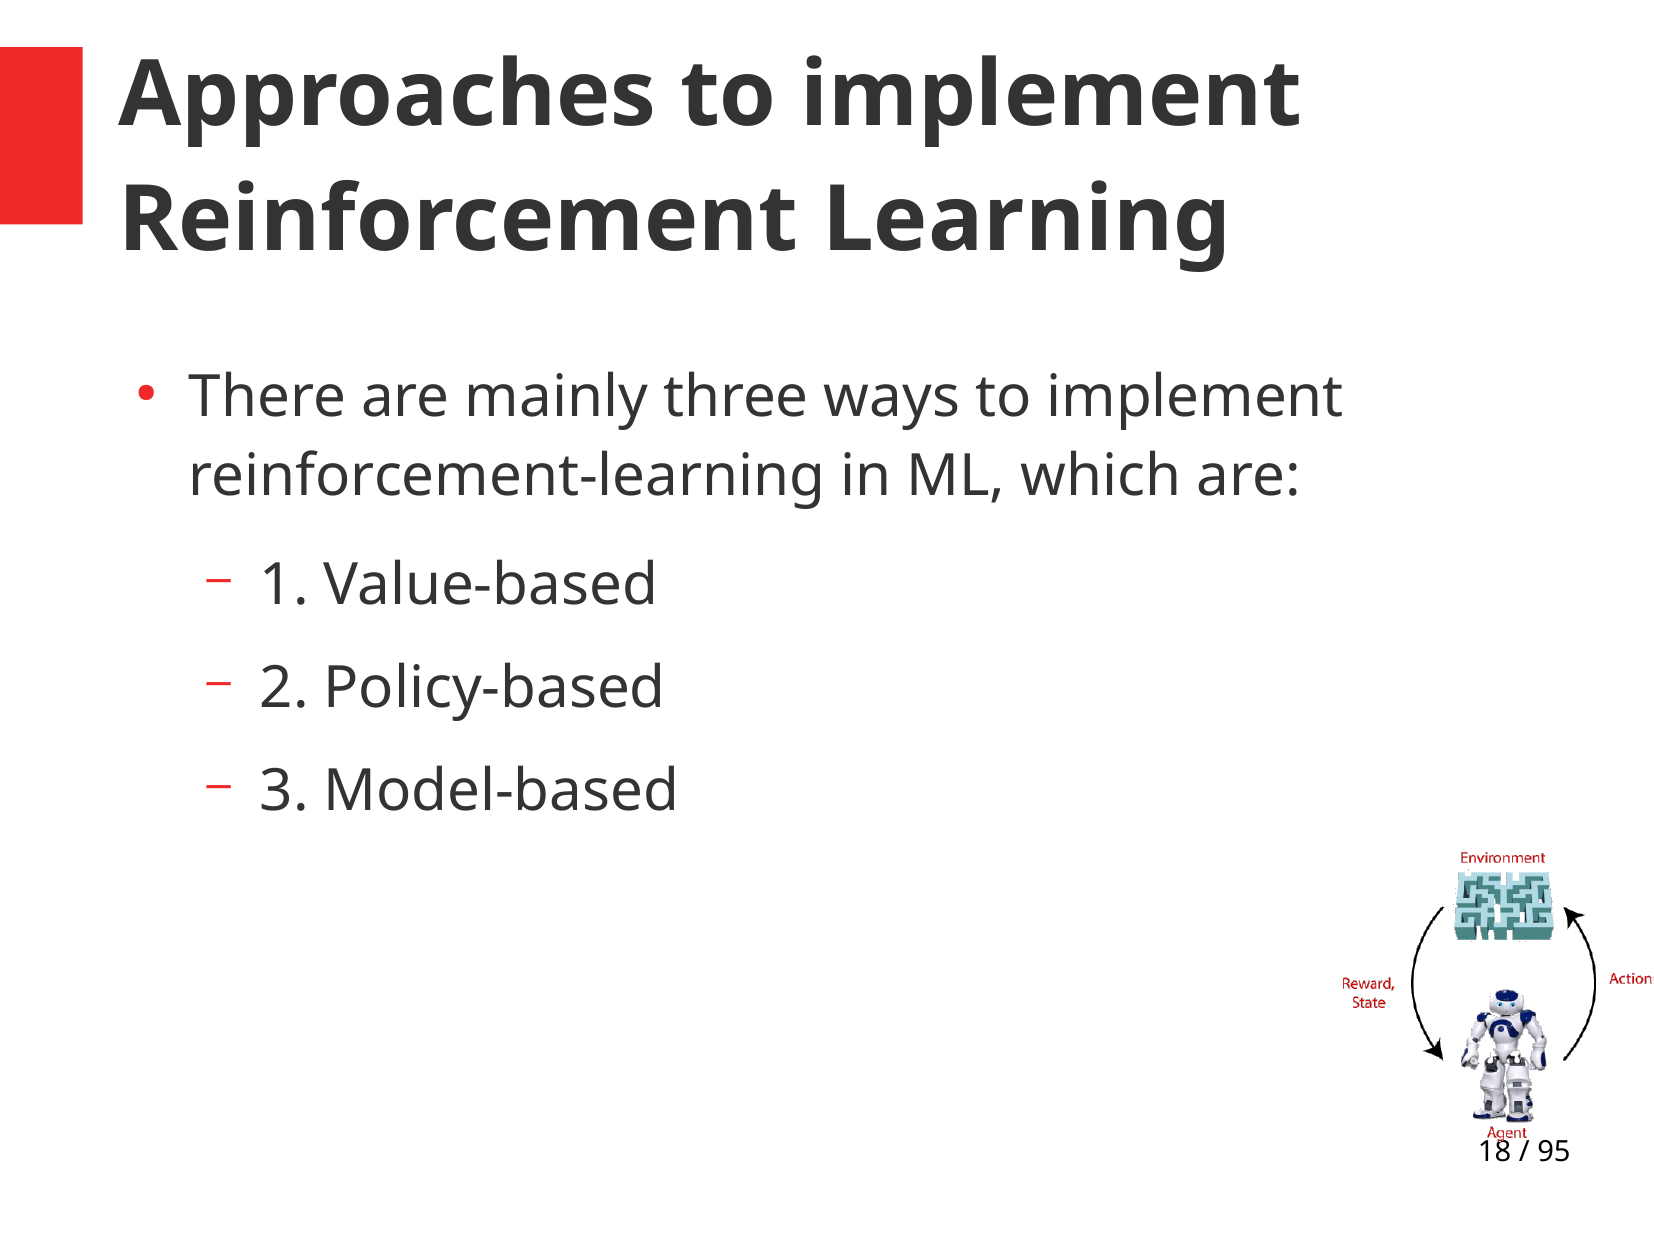

# Approaches to implement Reinforcement Learning
There are mainly three ways to implement reinforcement-learning in ML, which are:
1. Value-based
2. Policy-based
3. Model-based
18